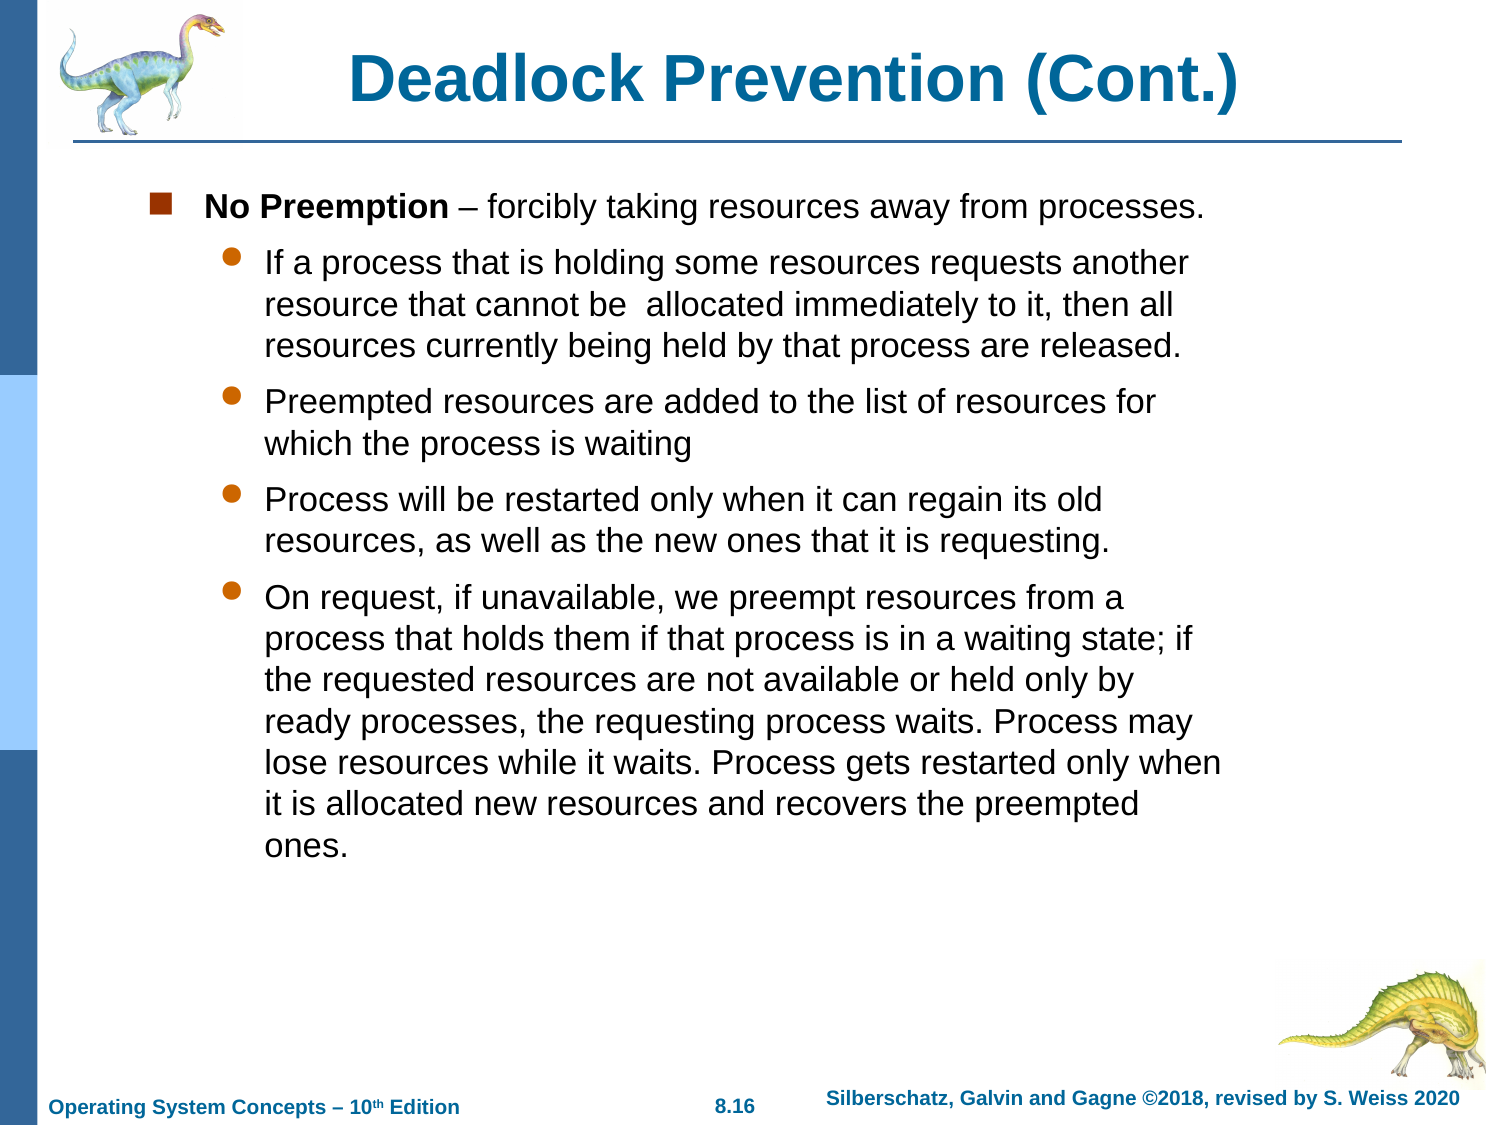

# Deadlock Prevention (Cont.)
No Preemption – forcibly taking resources away from processes.
If a process that is holding some resources requests another resource that cannot be allocated immediately to it, then all resources currently being held by that process are released.
Preempted resources are added to the list of resources for which the process is waiting
Process will be restarted only when it can regain its old resources, as well as the new ones that it is requesting.
On request, if unavailable, we preempt resources from a process that holds them if that process is in a waiting state; if the requested resources are not available or held only by ready processes, the requesting process waits. Process may lose resources while it waits. Process gets restarted only when it is allocated new resources and recovers the preempted ones.